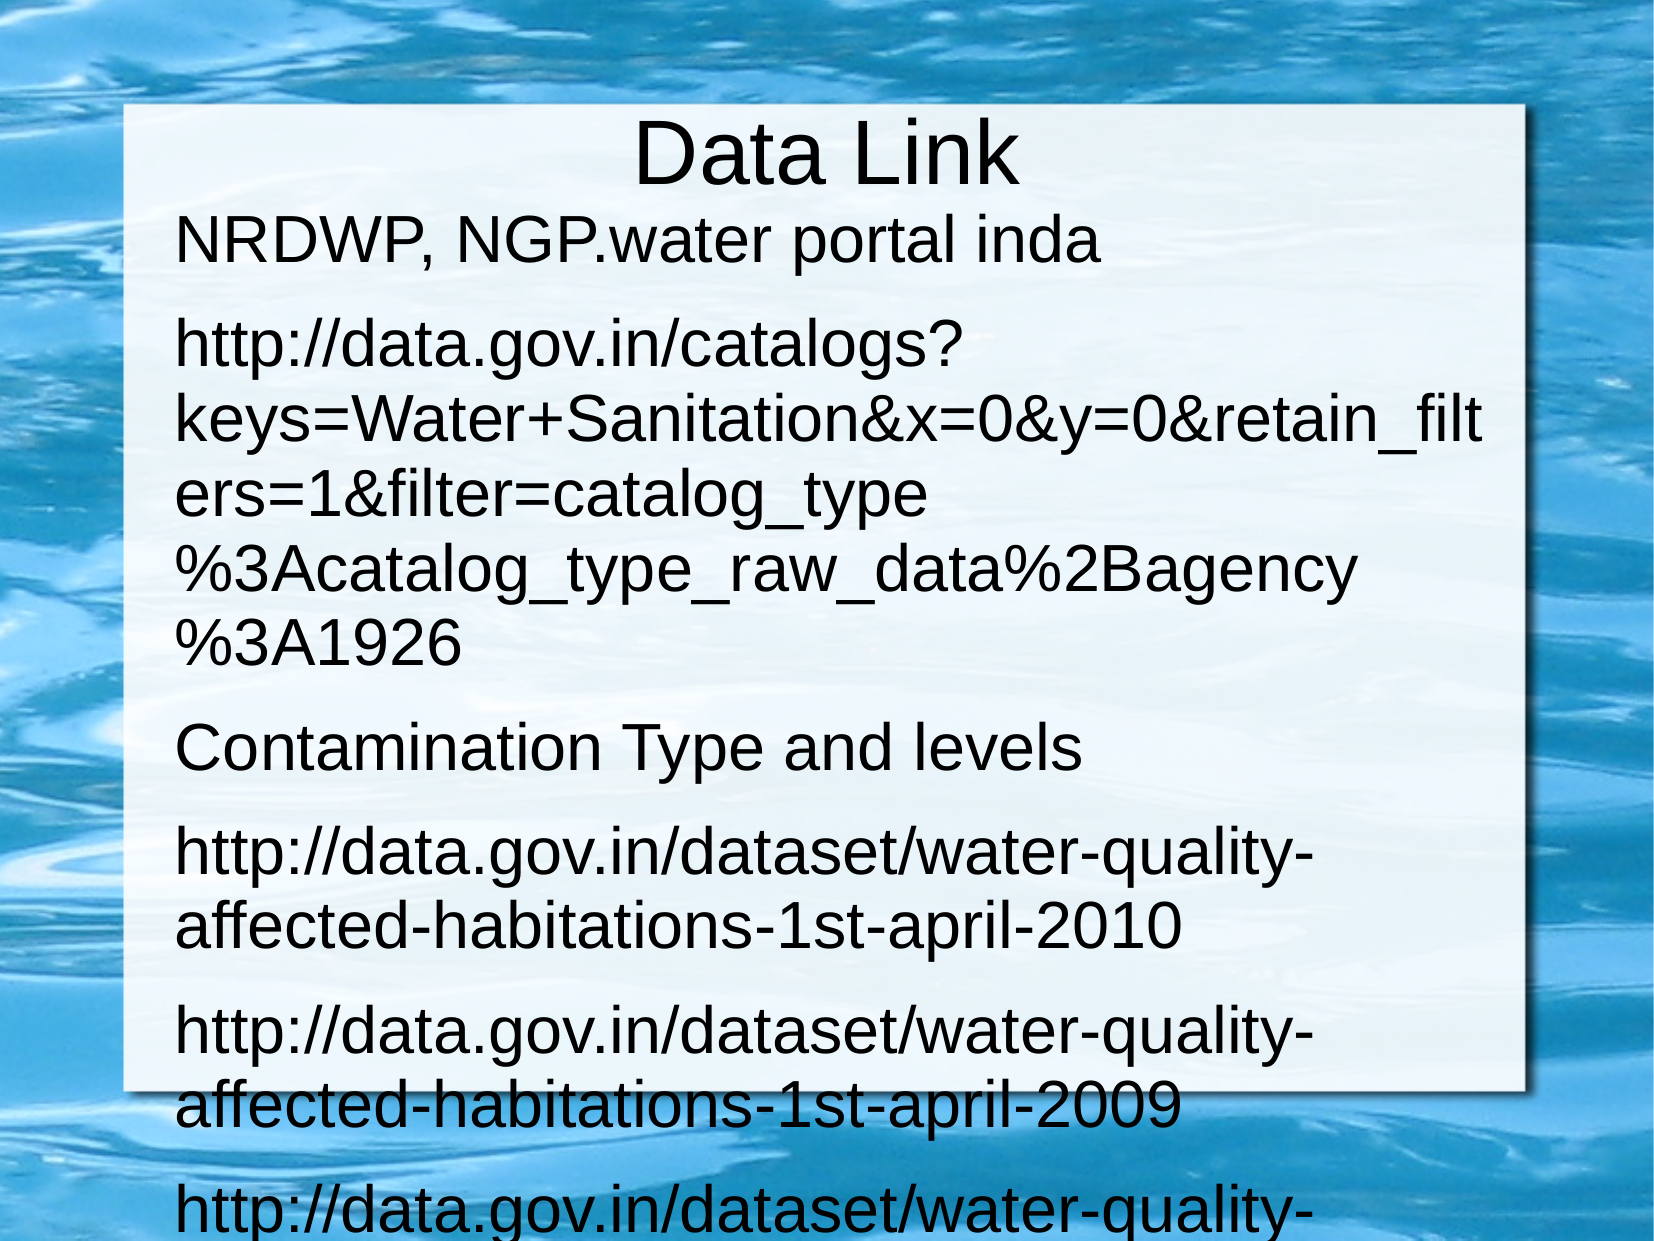

# Data Link
NRDWP, NGP.water portal inda
http://data.gov.in/catalogs?keys=Water+Sanitation&x=0&y=0&retain_filters=1&filter=catalog_type%3Acatalog_type_raw_data%2Bagency%3A1926
Contamination Type and levels
http://data.gov.in/dataset/water-quality-affected-habitations-1st-april-2010
http://data.gov.in/dataset/water-quality-affected-habitations-1st-april-2009
http://data.gov.in/dataset/water-quality-affected-habitations-1st-april-2012
Remedies
Link:
 http://voices.yahoo.com/how-remove-fluoride-household-water-decrease-6991582.html
Different disease and impact because of this contamination
Link:
http://www.guardian.co.uk/society/2005/jun/12/medicineandhealth.genderissues